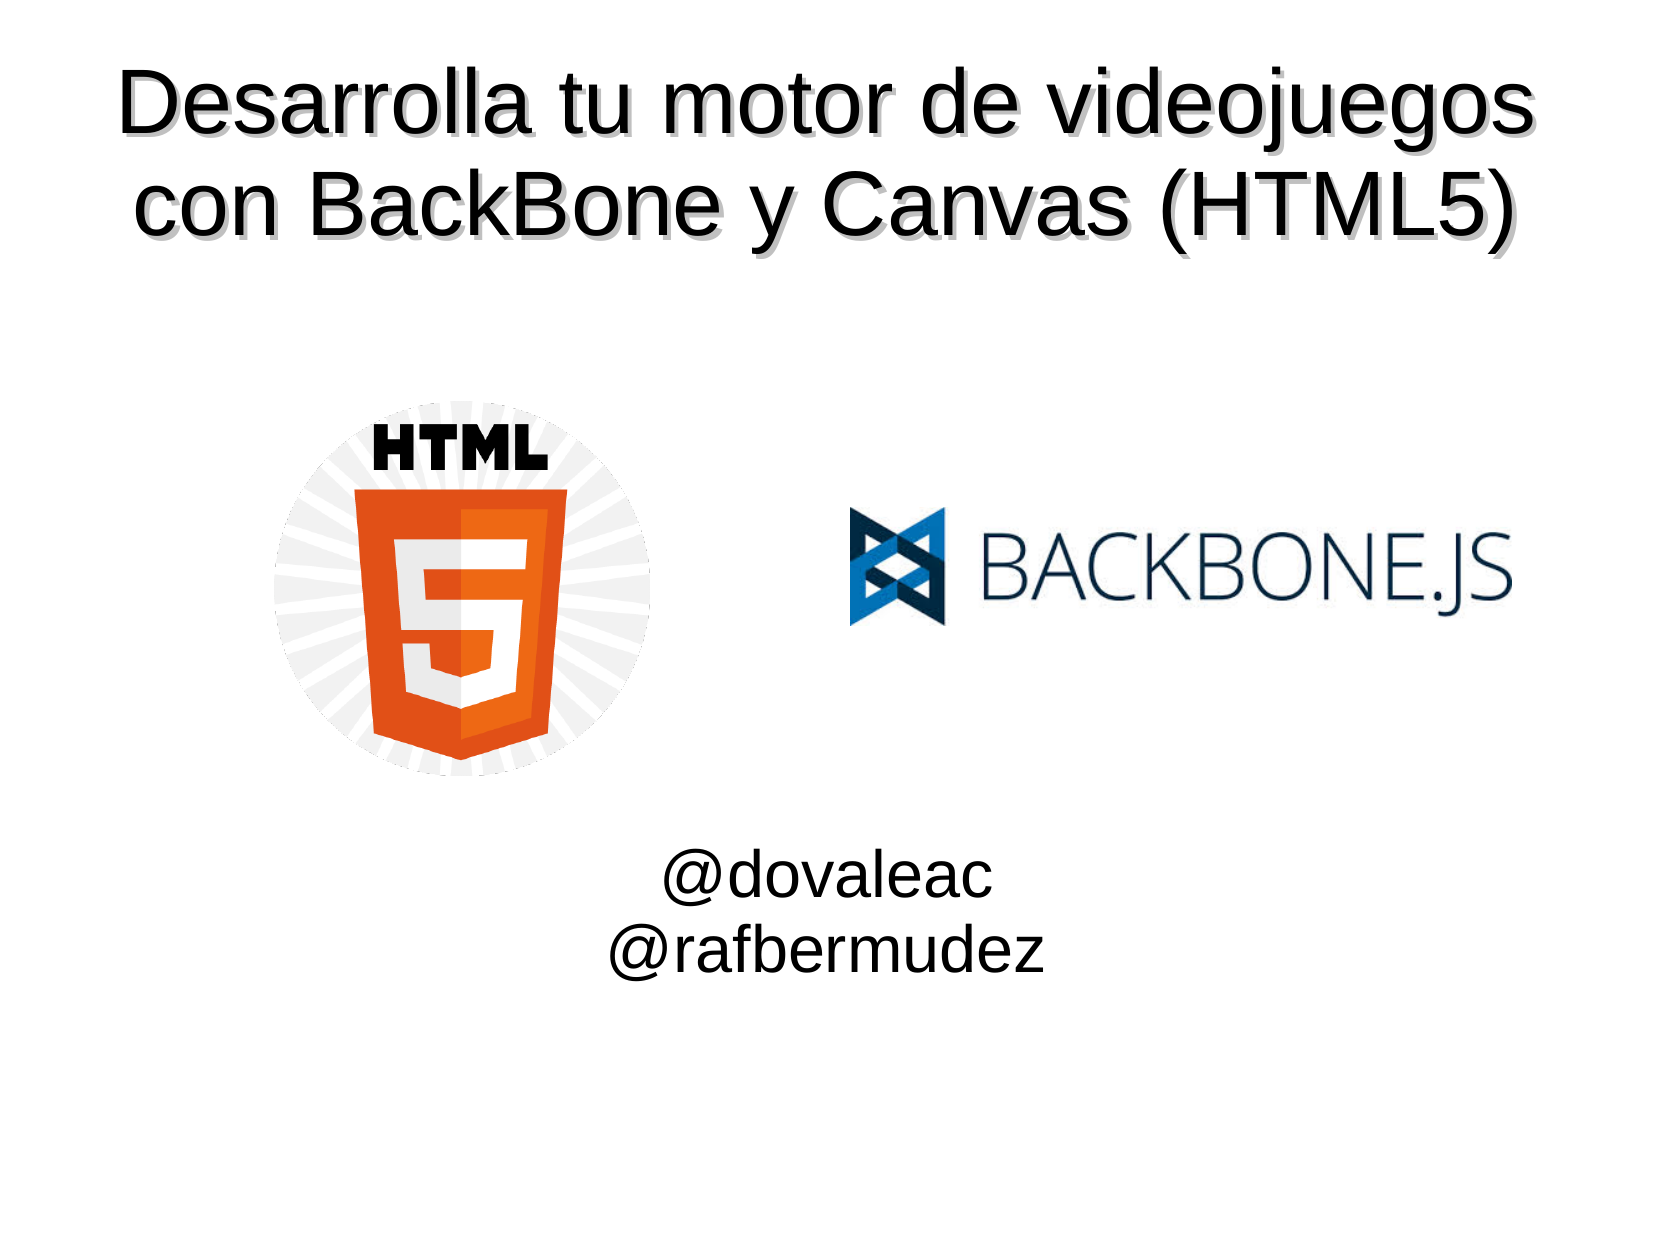

# Desarrolla tu motor de videojuegos con BackBone y Canvas (HTML5)
@dovaleac
@rafbermudez